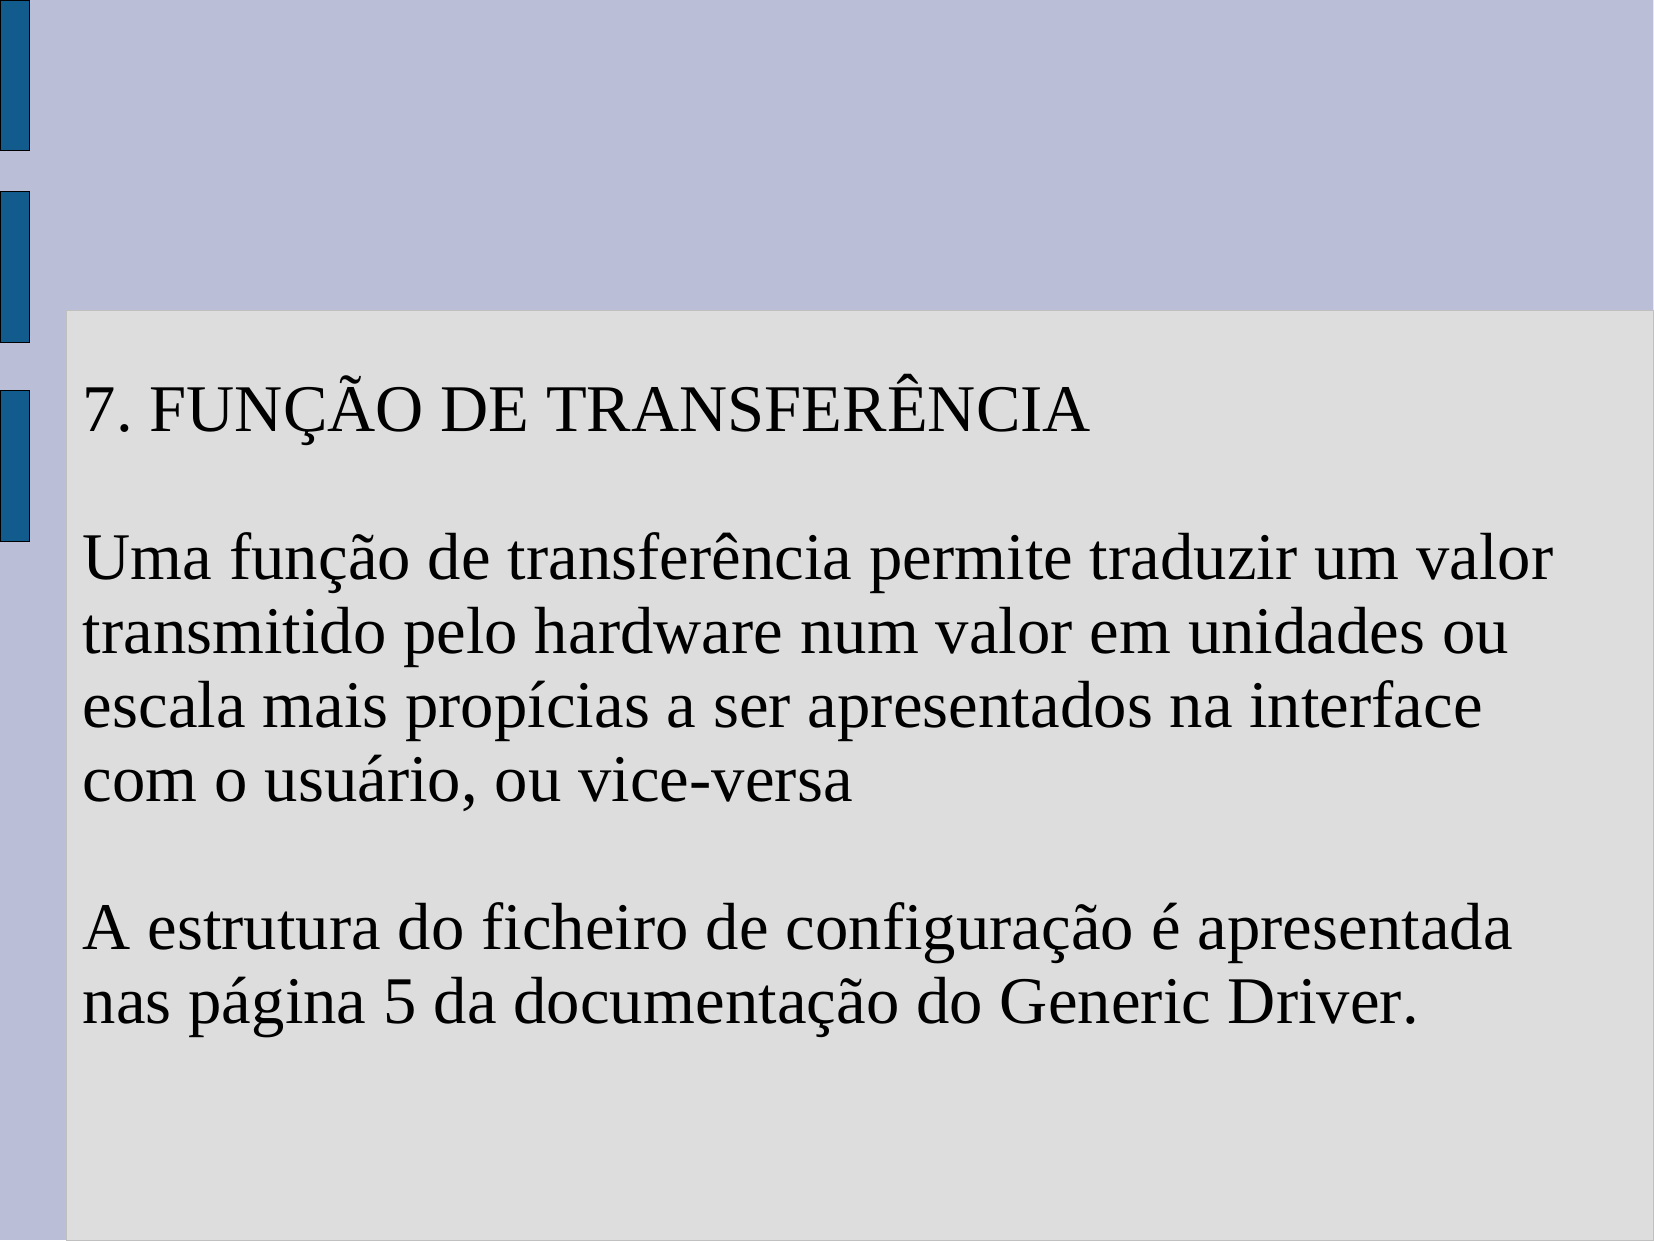

#
7. FUNÇÃO DE TRANSFERÊNCIA
Uma função de transferência permite traduzir um valor transmitido pelo hardware num valor em unidades ou escala mais propícias a ser apresentados na interface com o usuário, ou vice-versa
A estrutura do ficheiro de configuração é apresentada nas página 5 da documentação do Generic Driver.